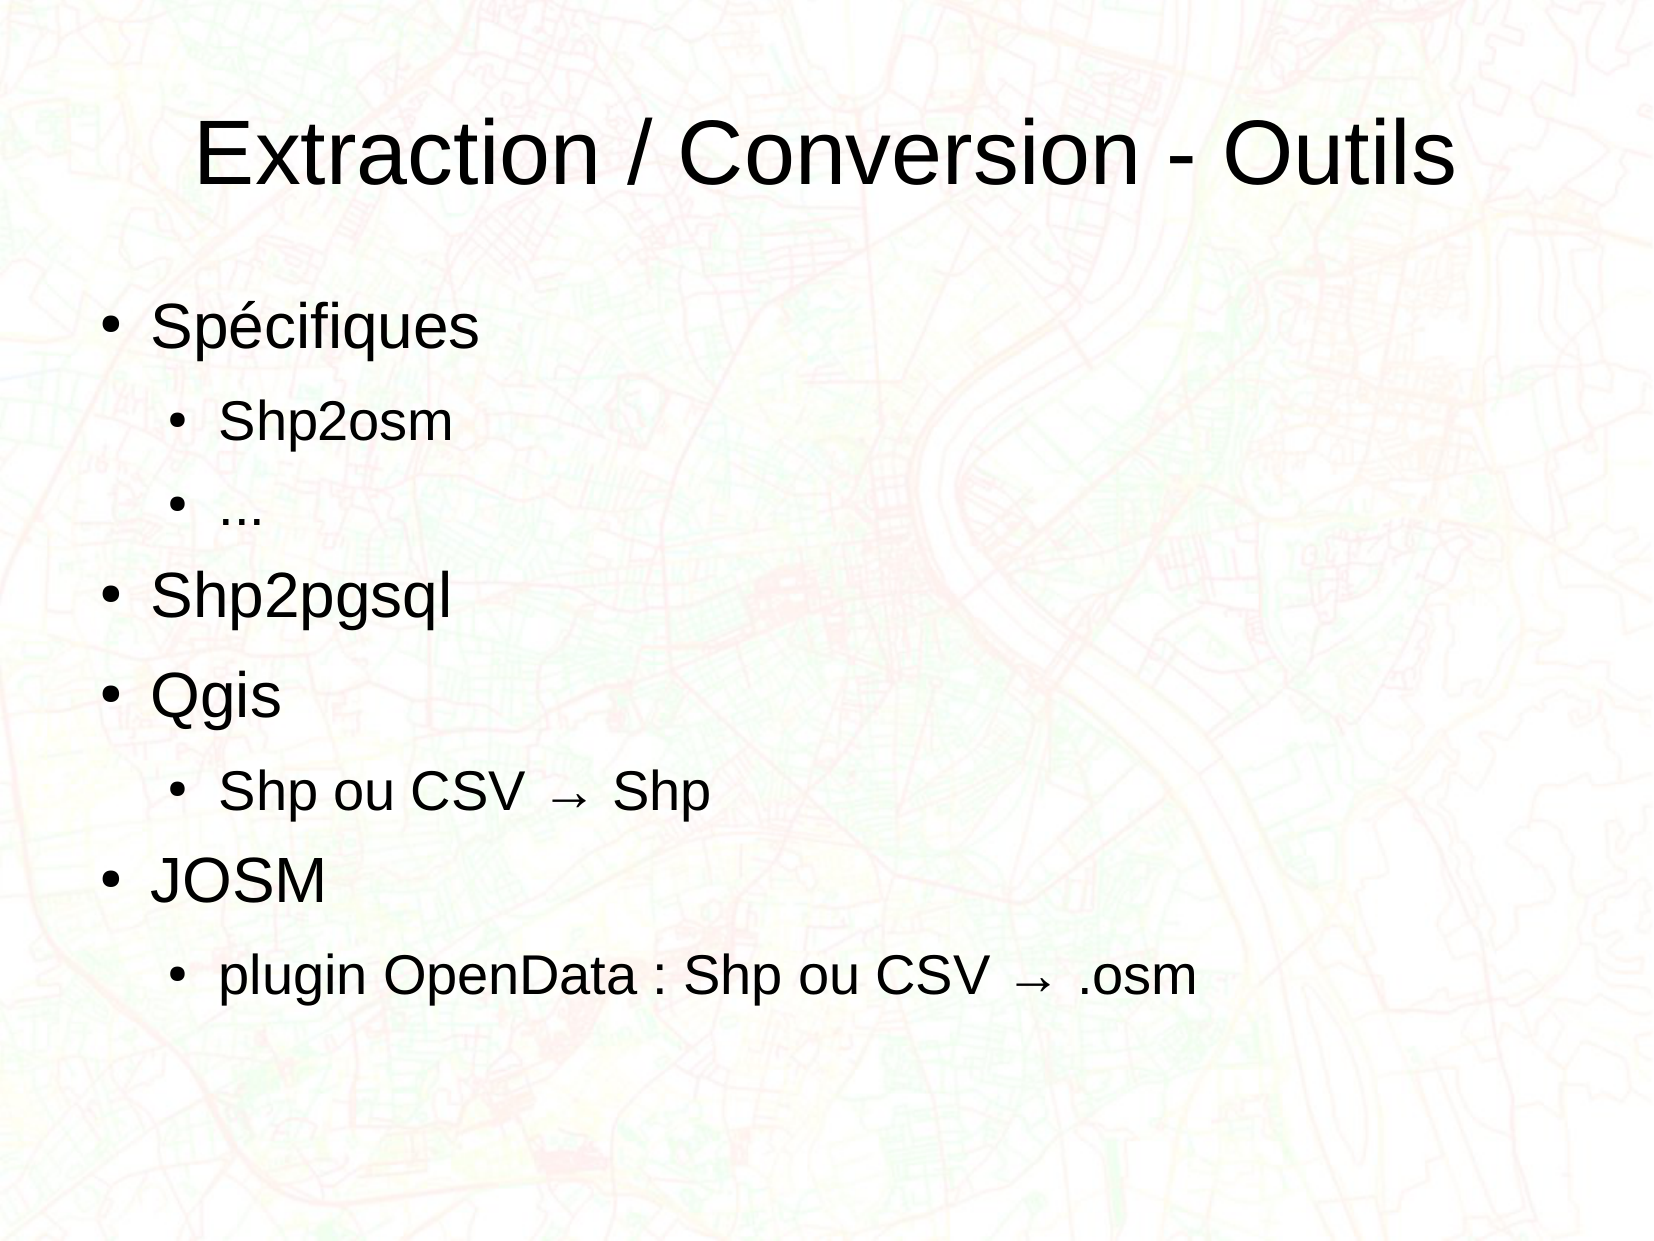

# Extraction / Conversion - Outils
Spécifiques
Shp2osm
...
Shp2pgsql
Qgis
Shp ou CSV → Shp
JOSM
plugin OpenData : Shp ou CSV → .osm